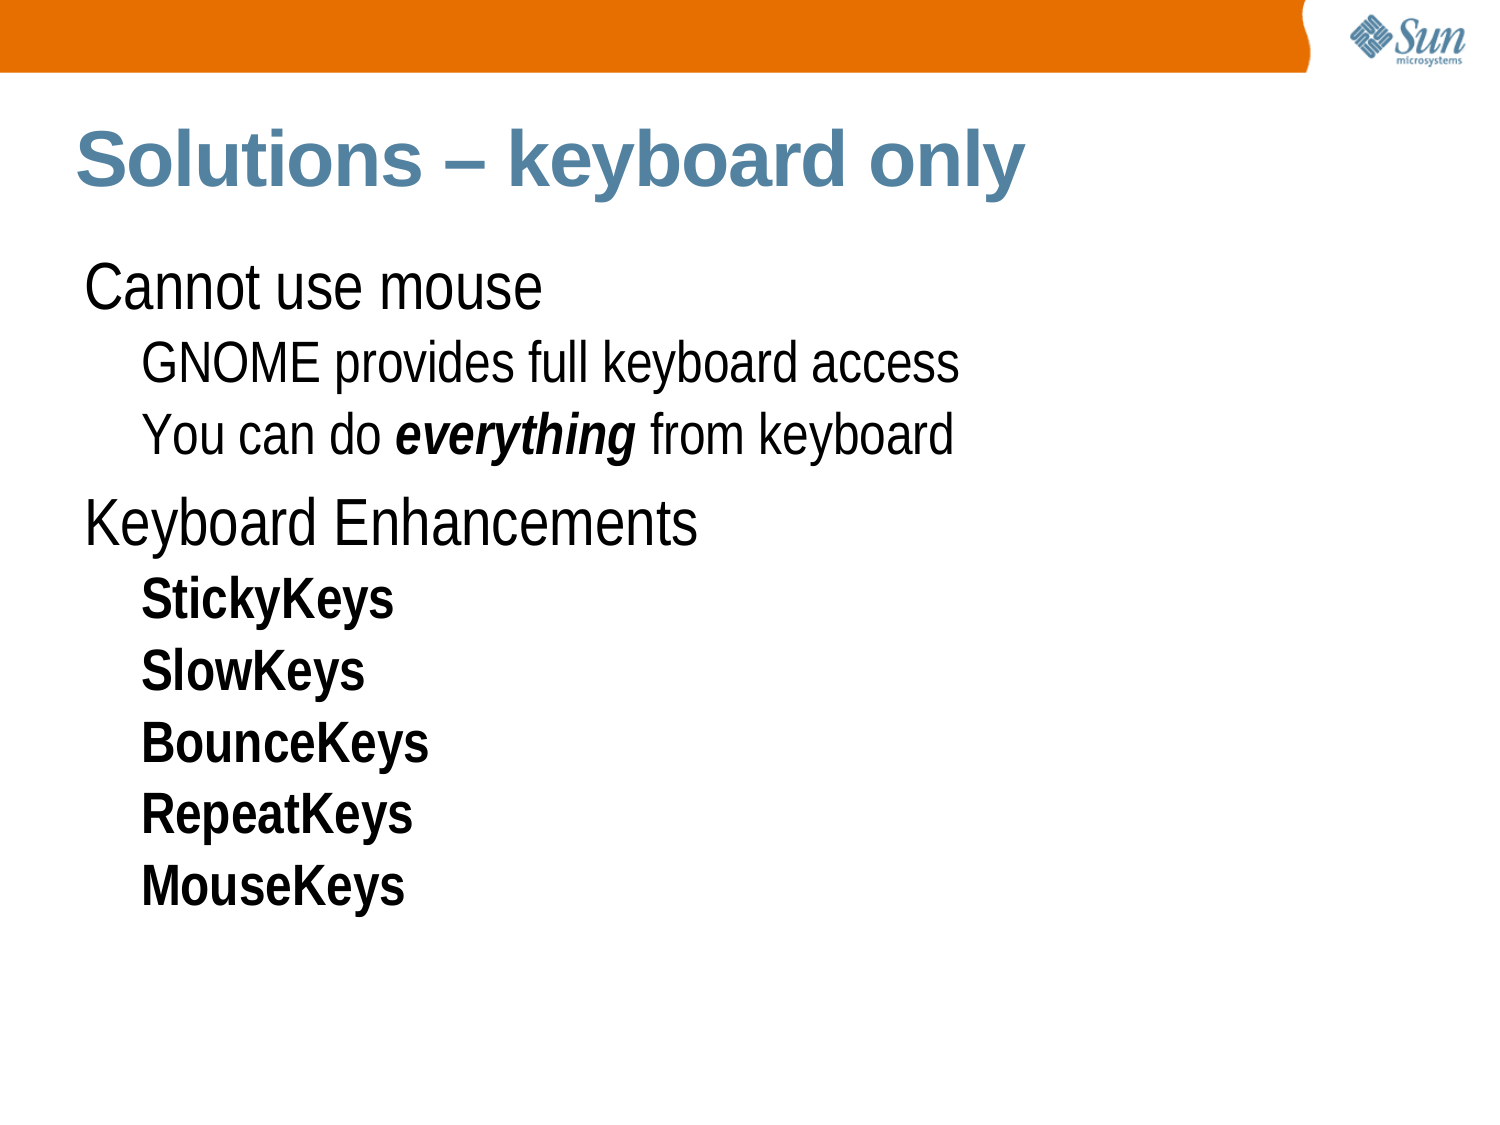

# Solutions – keyboard only
Cannot use mouse
GNOME provides full keyboard access
You can do everything from keyboard
Keyboard Enhancements
StickyKeys
SlowKeys
BounceKeys
RepeatKeys
MouseKeys